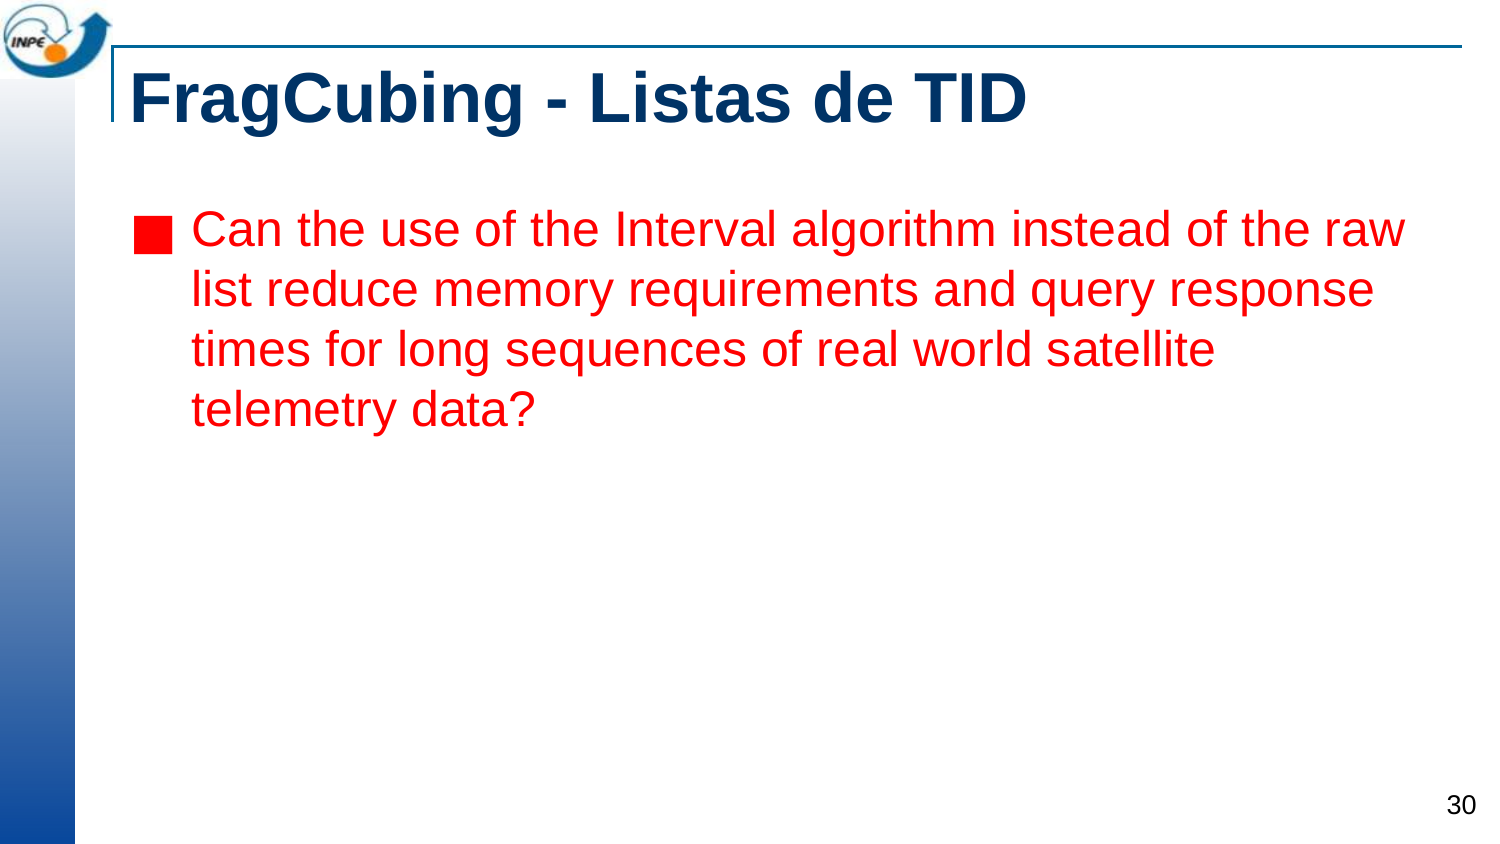

# FragCubing - Listas de TID
Can the use of the Interval algorithm instead of the raw list reduce memory requirements and query response times for long sequences of real world satellite telemetry data?